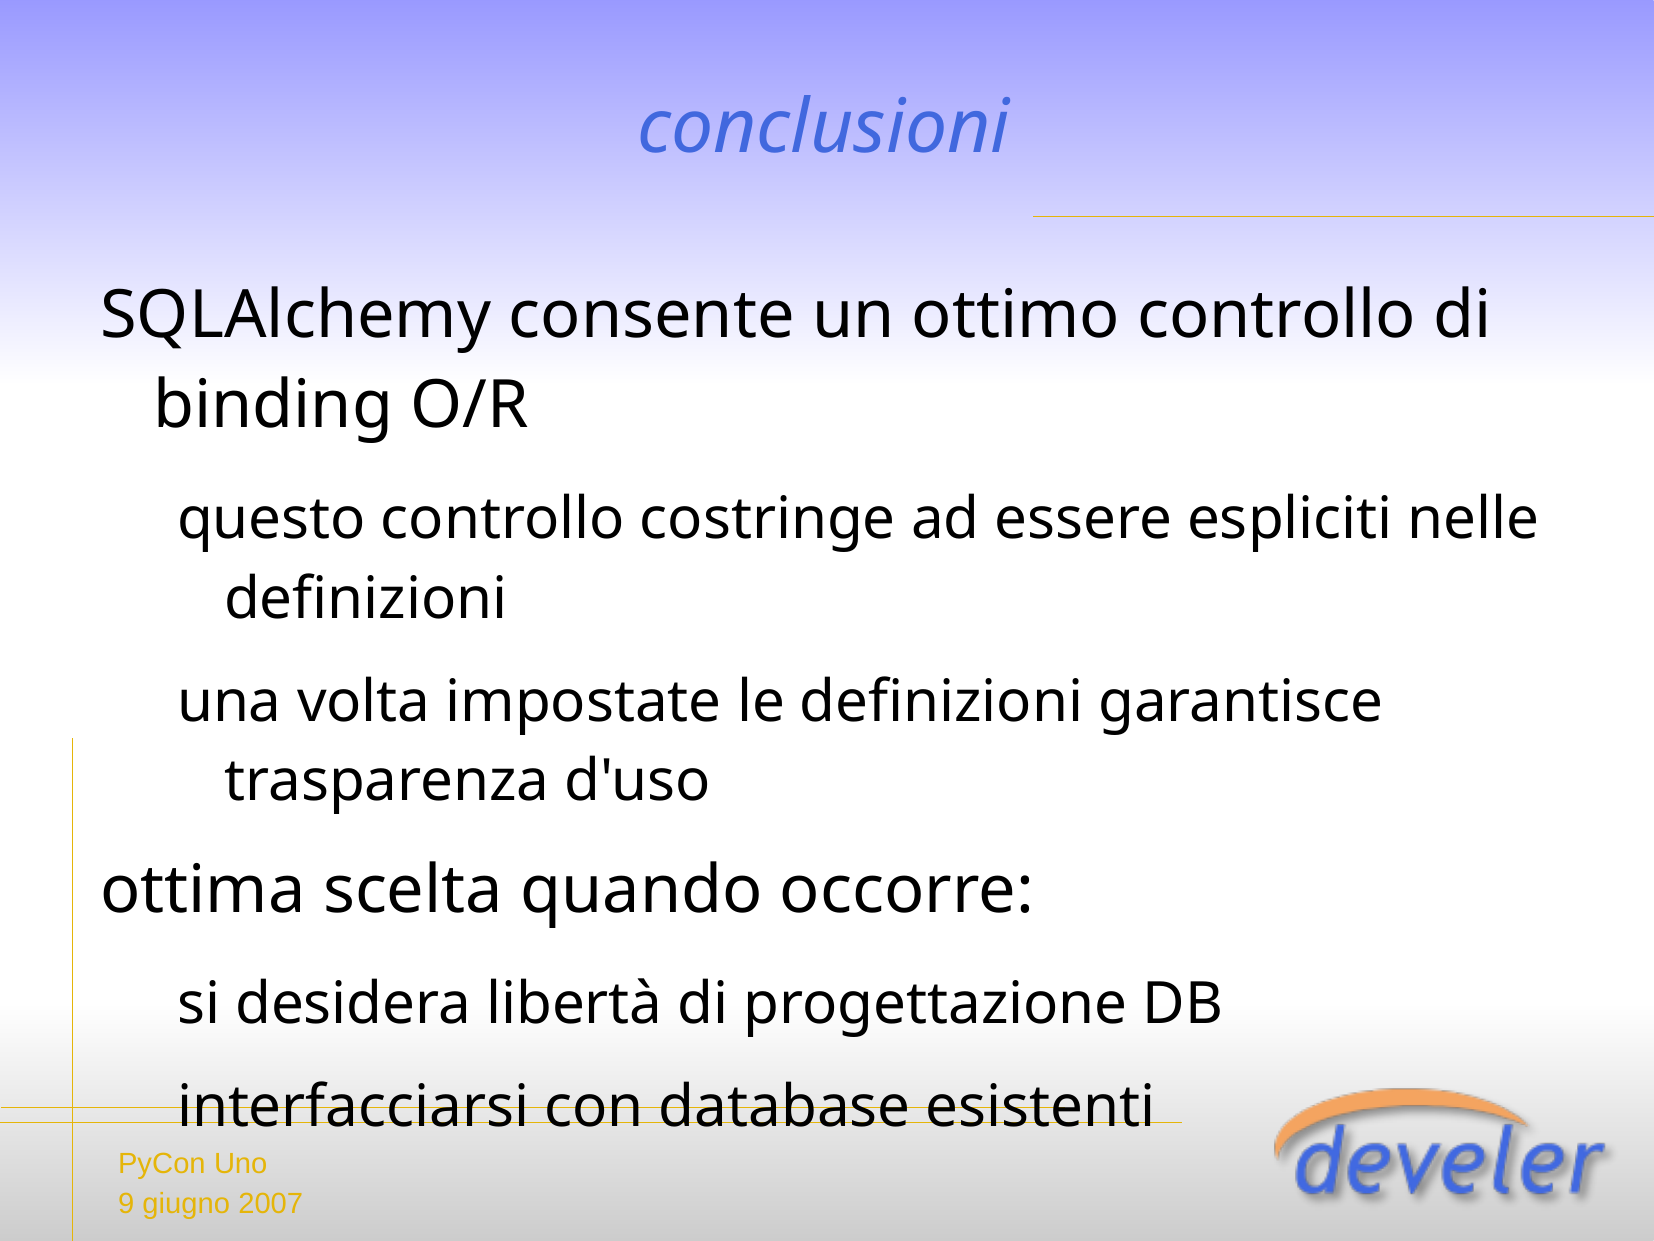

# conclusioni
SQLAlchemy consente un ottimo controllo di binding O/R
questo controllo costringe ad essere espliciti nelle definizioni
una volta impostate le definizioni garantisce trasparenza d'uso
ottima scelta quando occorre:
si desidera libertà di progettazione DB
interfacciarsi con database esistenti
PyCon Uno
9 giugno 2007